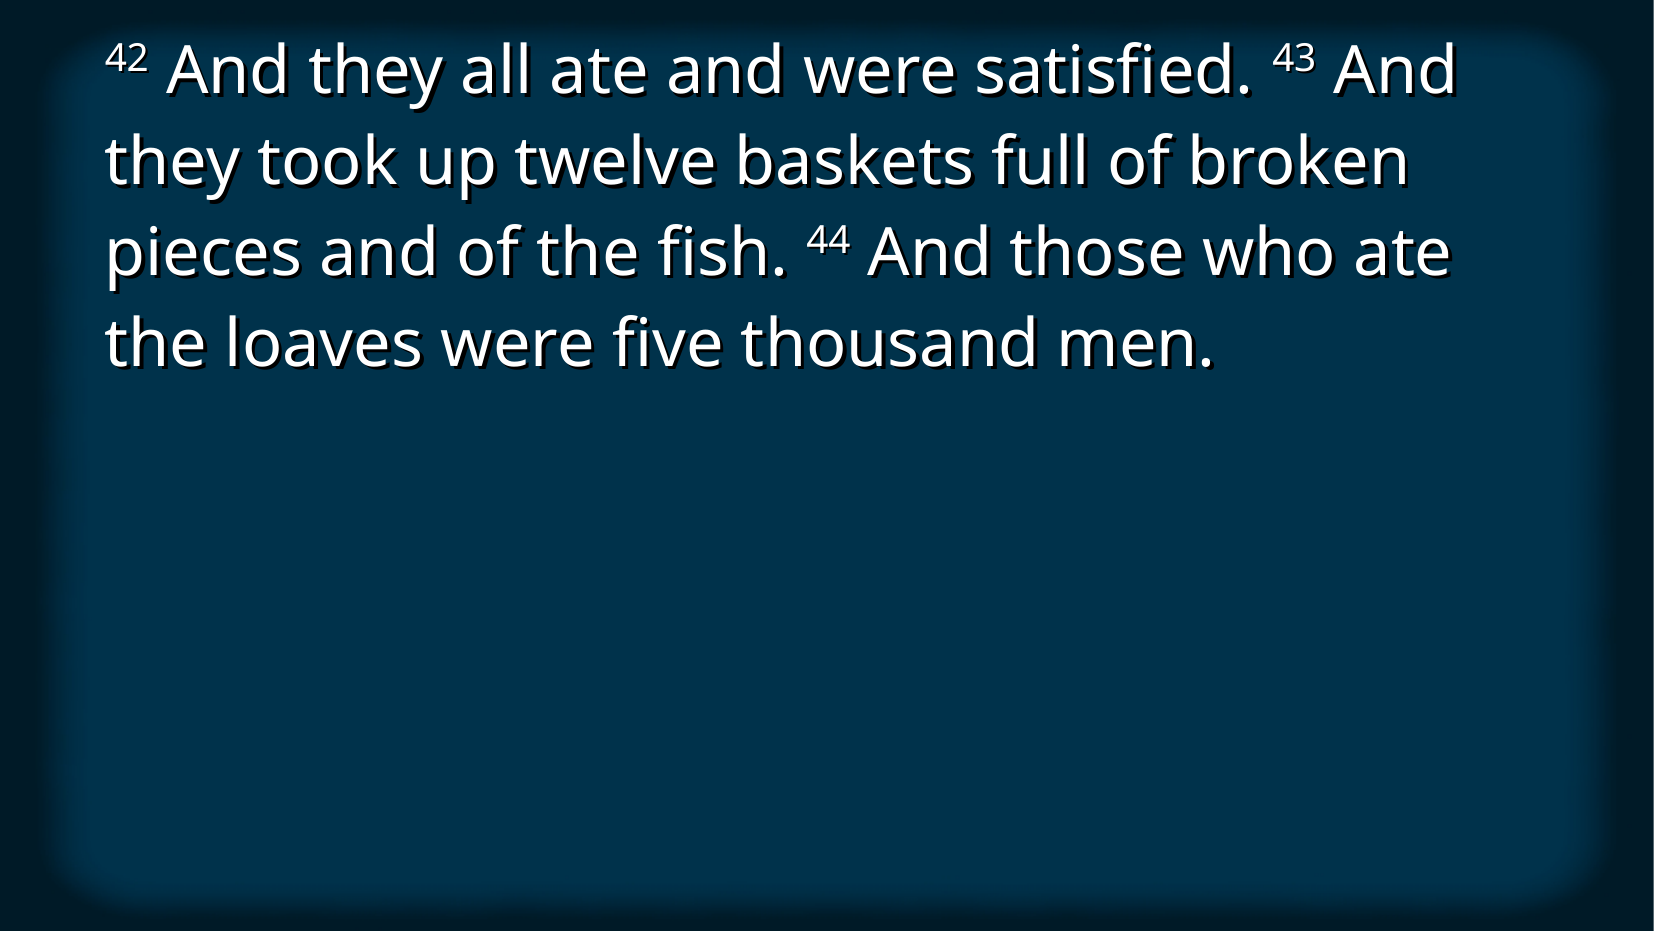

42 And they all ate and were satisfied. 43 And they took up twelve baskets full of broken pieces and of the fish. 44 And those who ate the loaves were five thousand men.